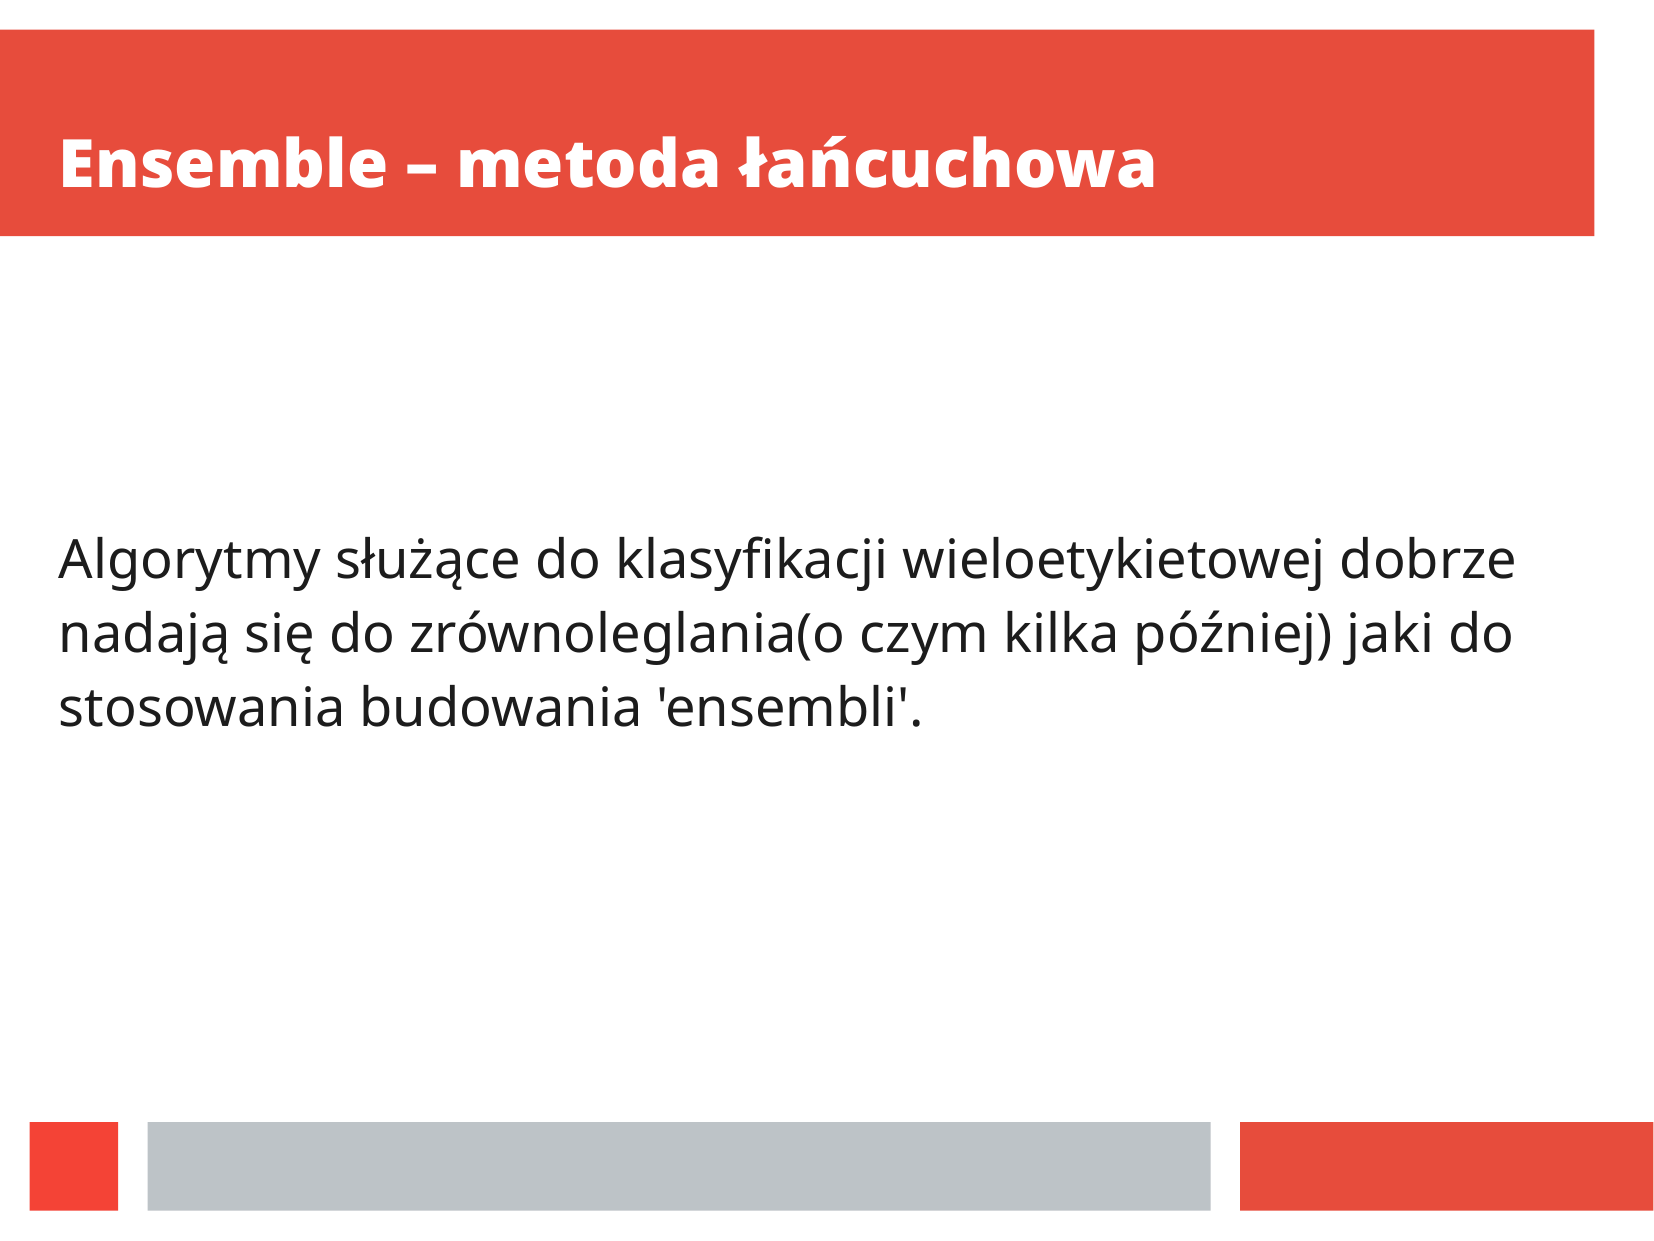

# Ensemble – metoda łańcuchowa
Algorytmy służące do klasyfikacji wieloetykietowej dobrze nadają się do zrównoleglania(o czym kilka później) jaki do stosowania budowania 'ensembli'.